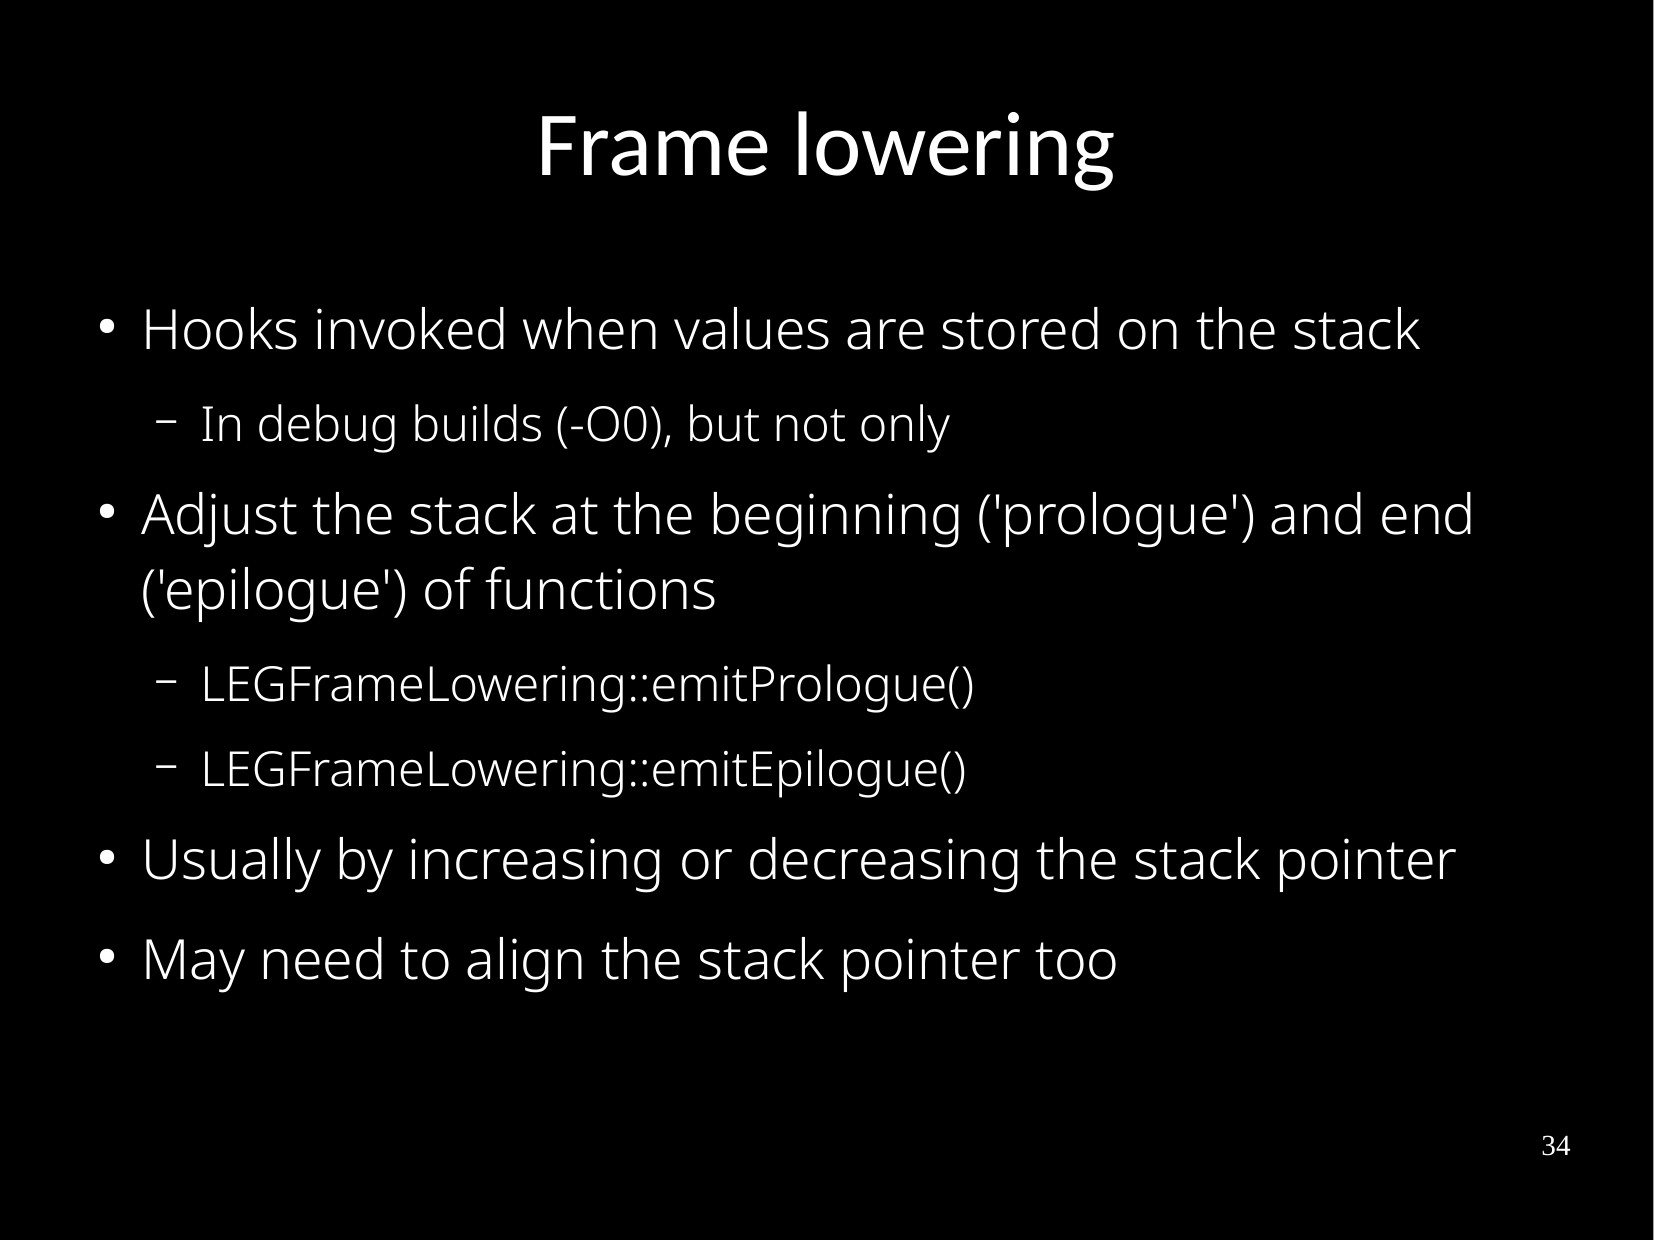

# Frame lowering
Hooks invoked when values are stored on the stack
In debug builds (-O0), but not only
Adjust the stack at the beginning ('prologue') and end ('epilogue') of functions
LEGFrameLowering::emitPrologue()
LEGFrameLowering::emitEpilogue()
Usually by increasing or decreasing the stack pointer
May need to align the stack pointer too
34